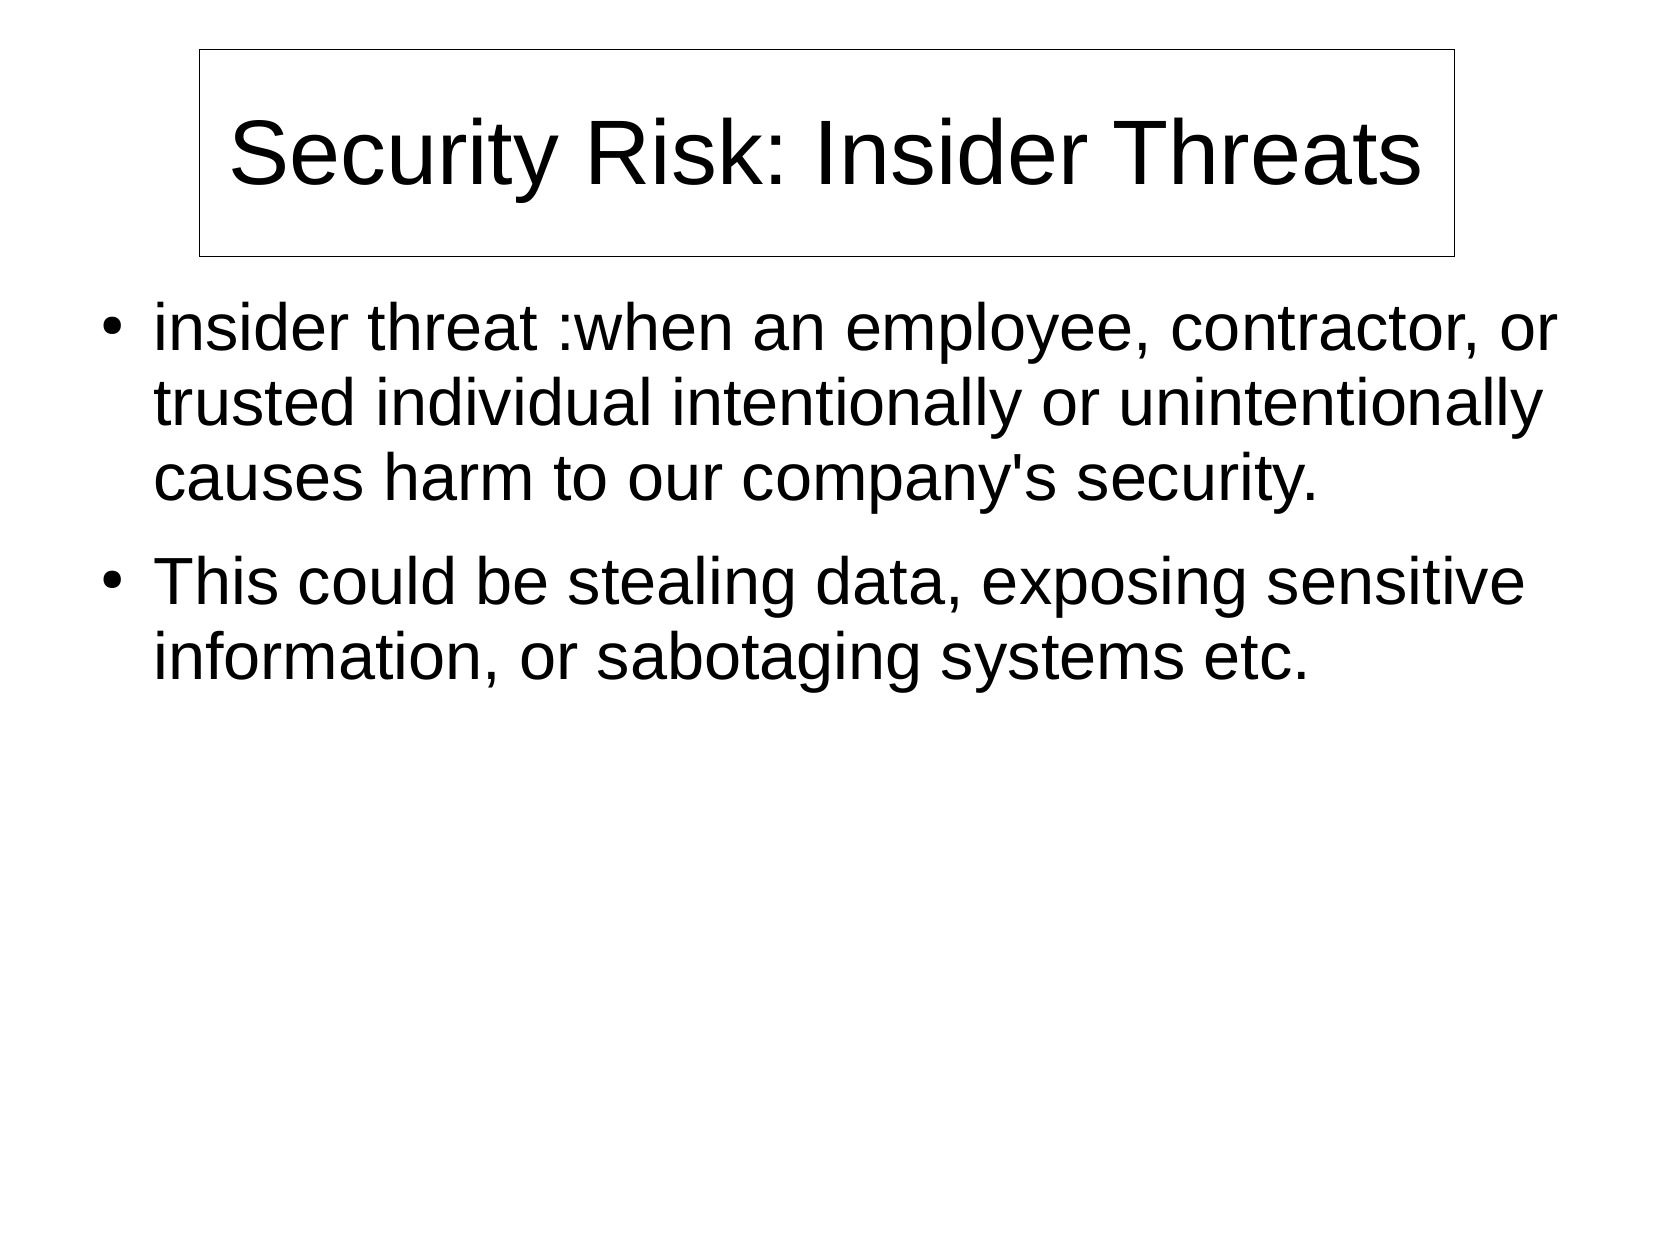

# Security Risk: Insider Threats
insider threat :when an employee, contractor, or trusted individual intentionally or unintentionally causes harm to our company's security.
This could be stealing data, exposing sensitive information, or sabotaging systems etc.